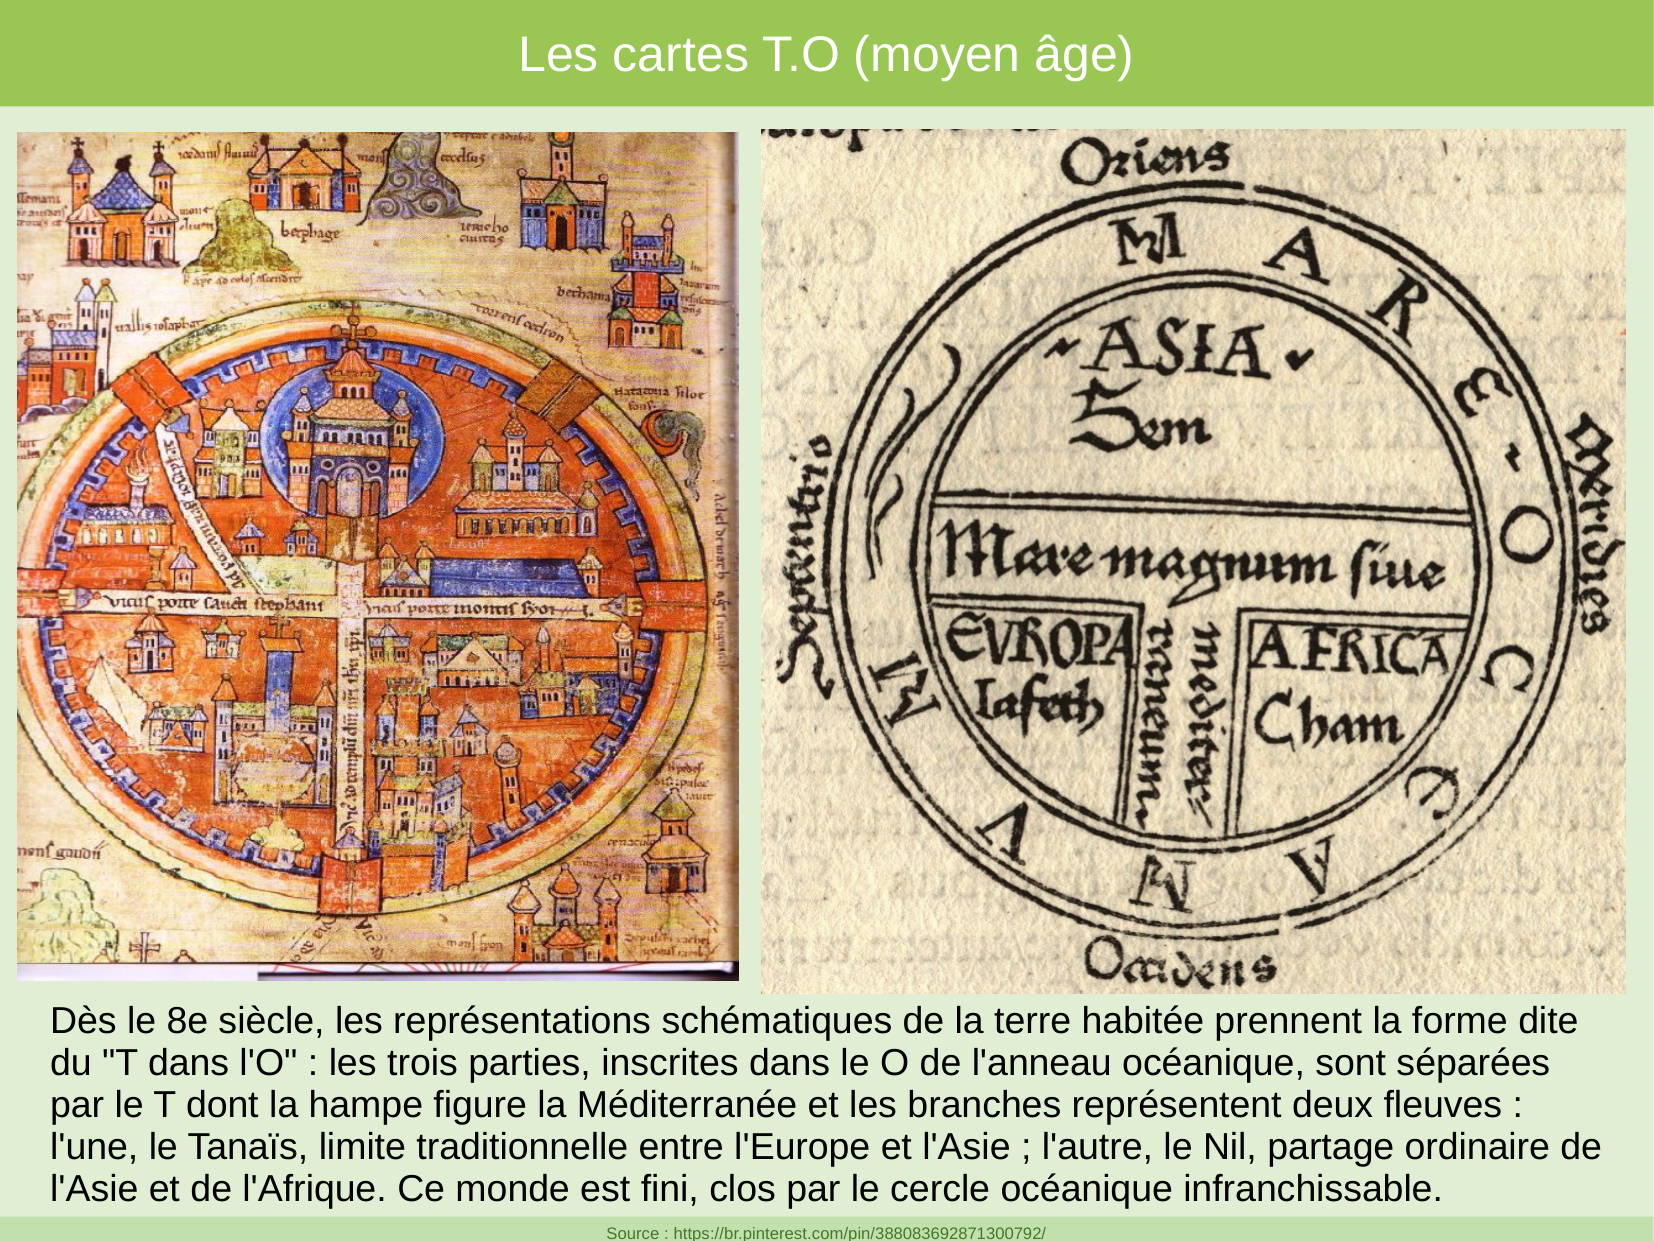

# Les cartes T.O (moyen âge)
Dès le 8e siècle, les représentations schématiques de la terre habitée prennent la forme dite du "T dans l'O" : les trois parties, inscrites dans le O de l'anneau océanique, sont séparées par le T dont la hampe figure la Méditerranée et les branches représentent deux fleuves : l'une, le Tanaïs, limite traditionnelle entre l'Europe et l'Asie ; l'autre, le Nil, partage ordinaire de l'Asie et de l'Afrique. Ce monde est fini, clos par le cercle océanique infranchissable.
Source : https://br.pinterest.com/pin/388083692871300792/